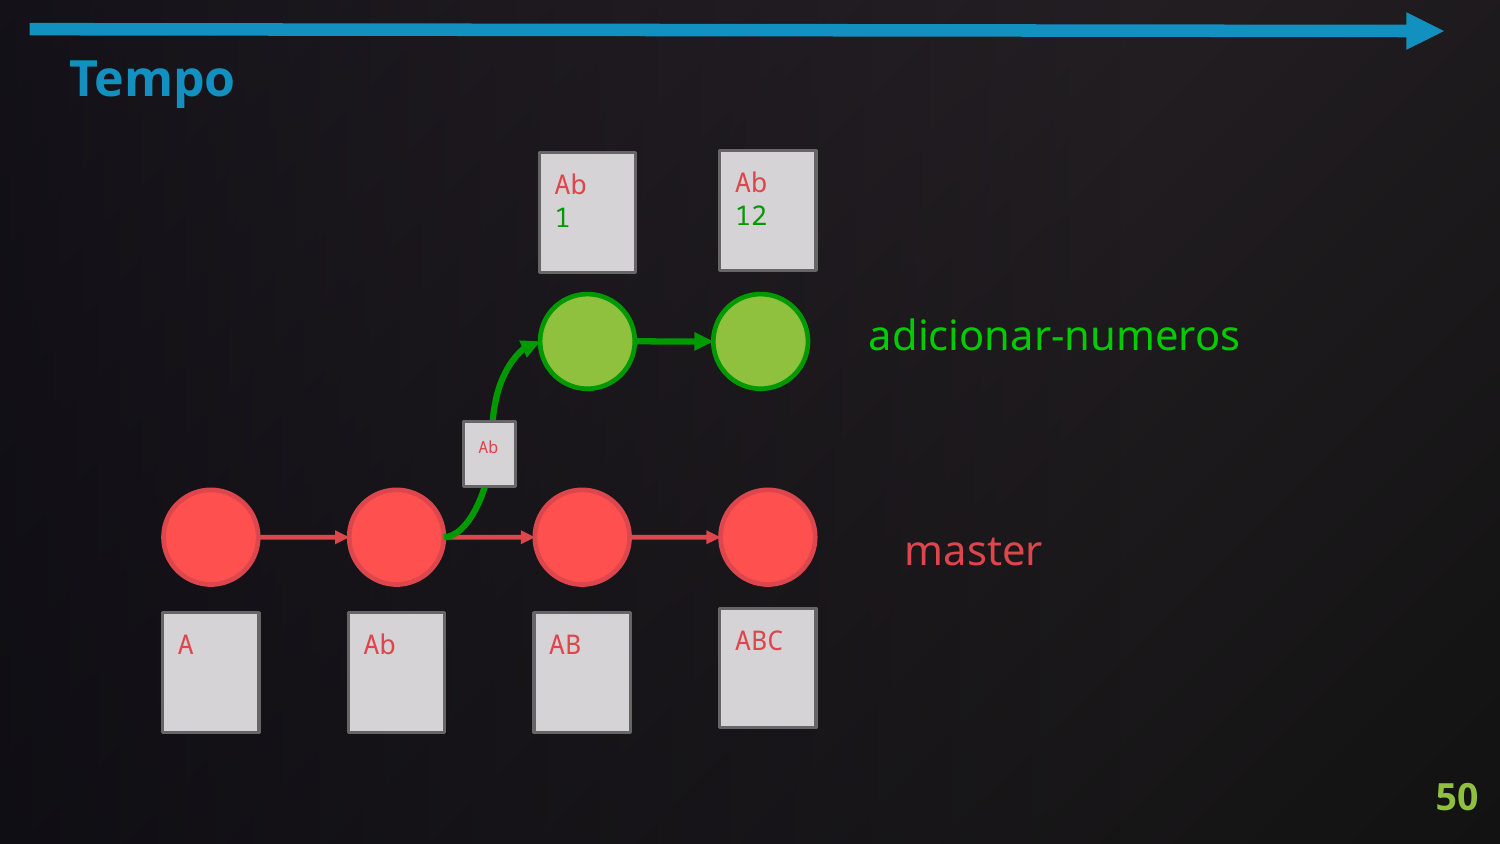

Tempo
Ab
12
Ab
1
adicionar-numeros
Ab
master
ABC
A
Ab
AB